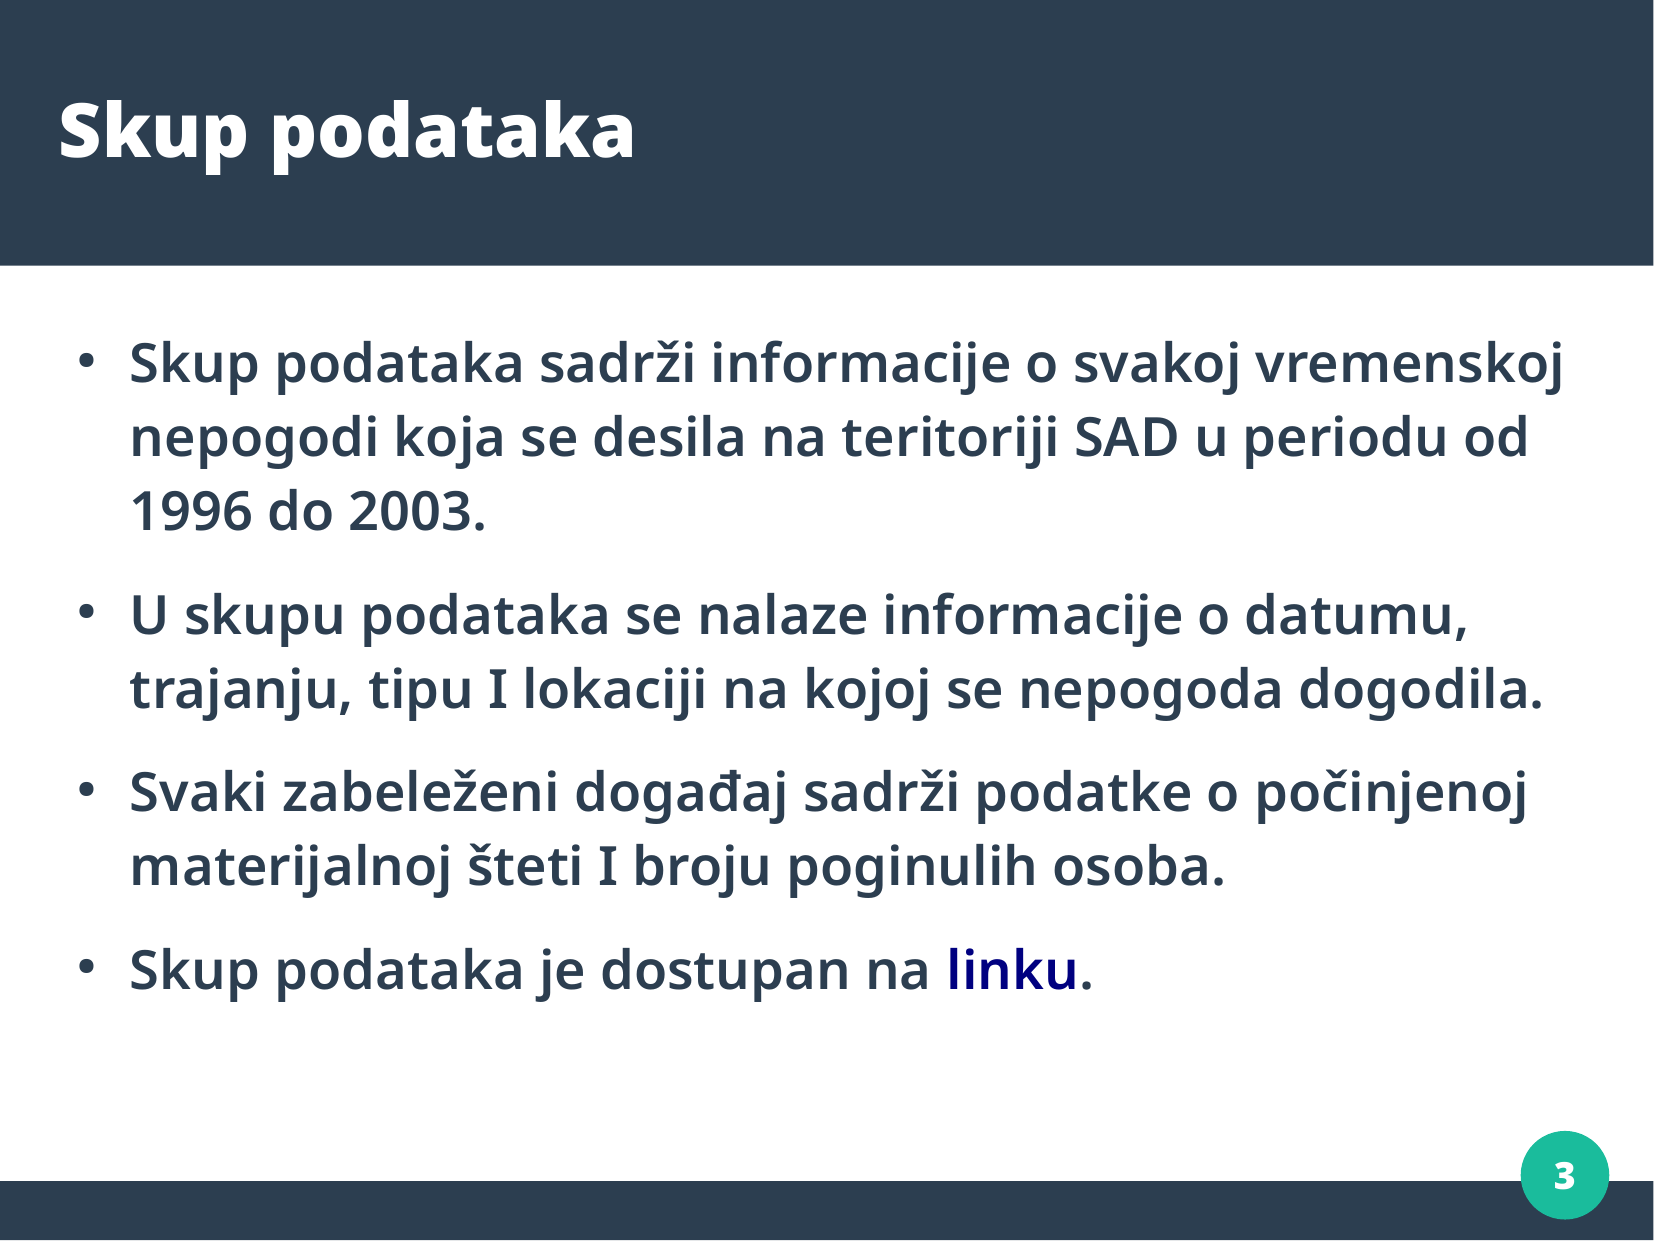

# Skup podataka
Skup podataka sadrži informacije o svakoj vremenskoj nepogodi koja se desila na teritoriji SAD u periodu od 1996 do 2003.
U skupu podataka se nalaze informacije o datumu, trajanju, tipu I lokaciji na kojoj se nepogoda dogodila.
Svaki zabeleženi događaj sadrži podatke o počinjenoj materijalnoj šteti I broju poginulih osoba.
Skup podataka je dostupan na linku.
3